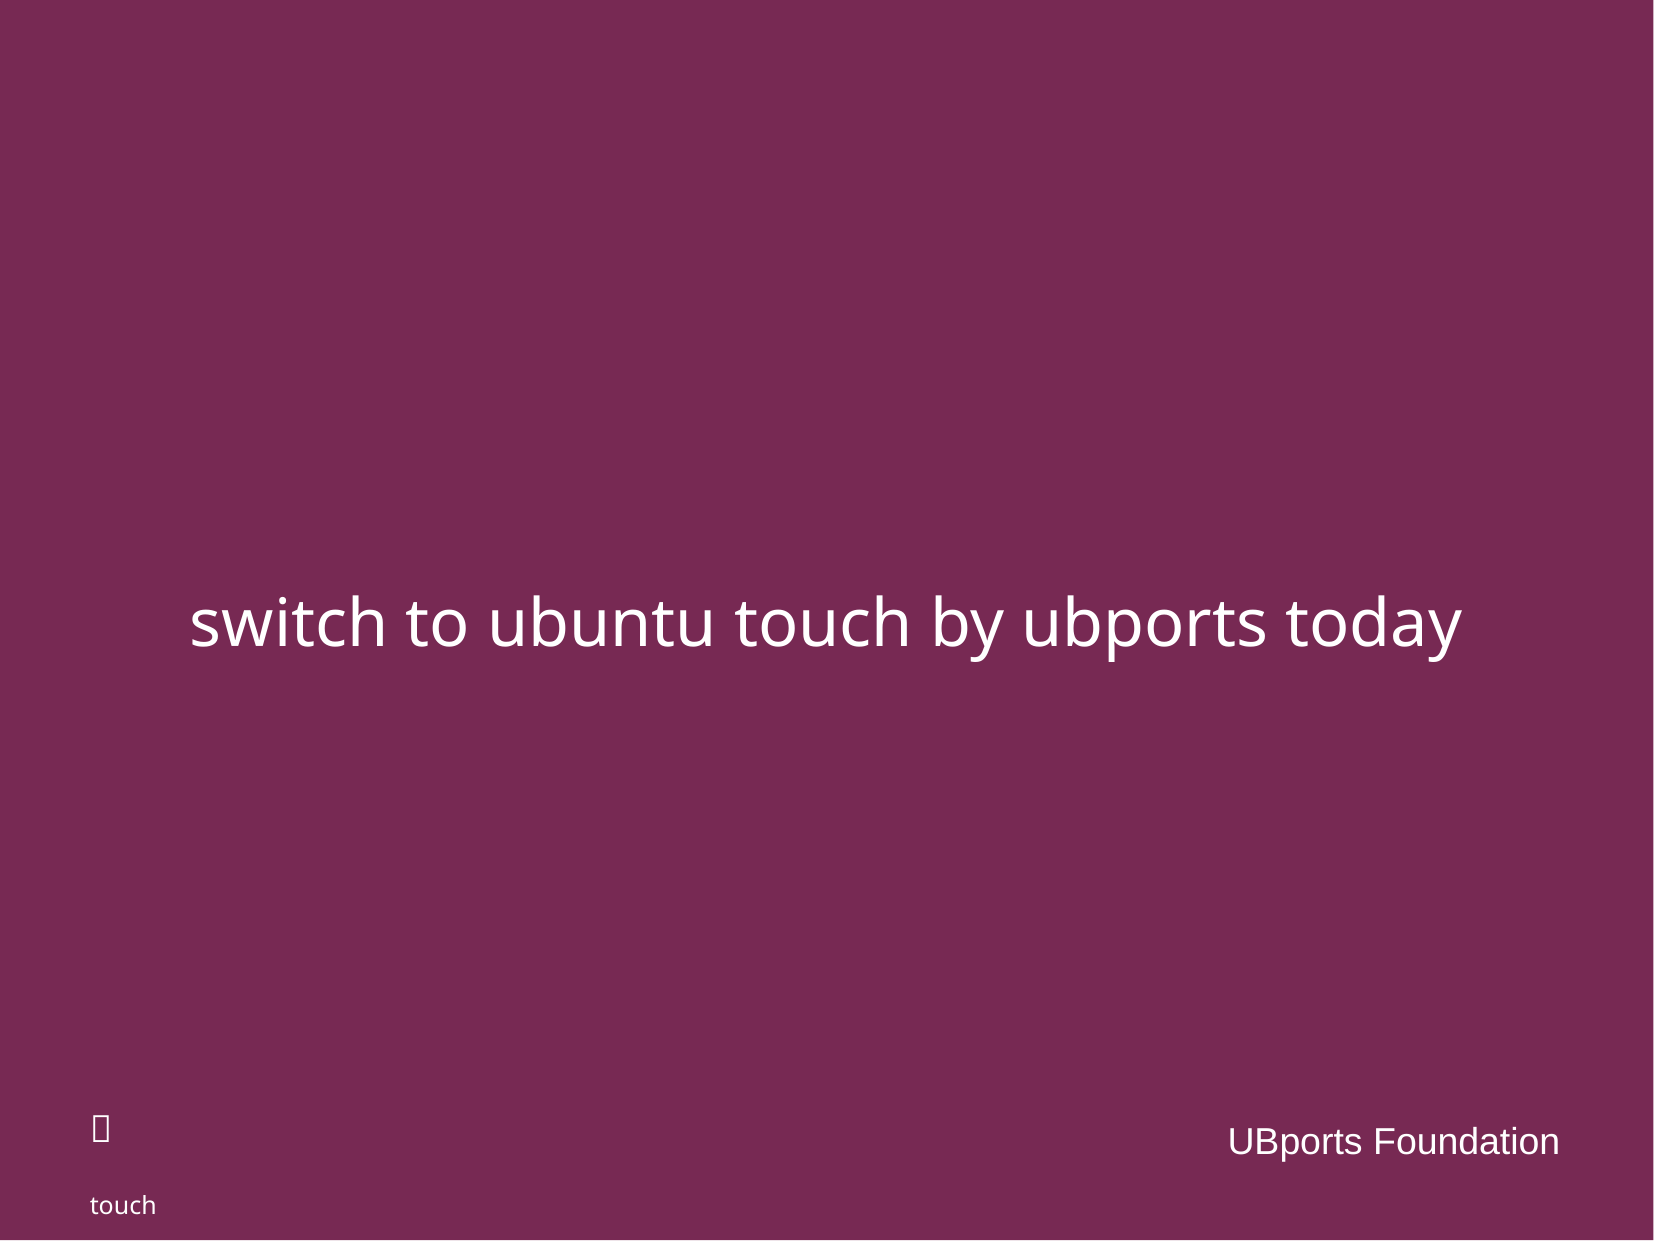

# switch to ubuntu touch by ubports today